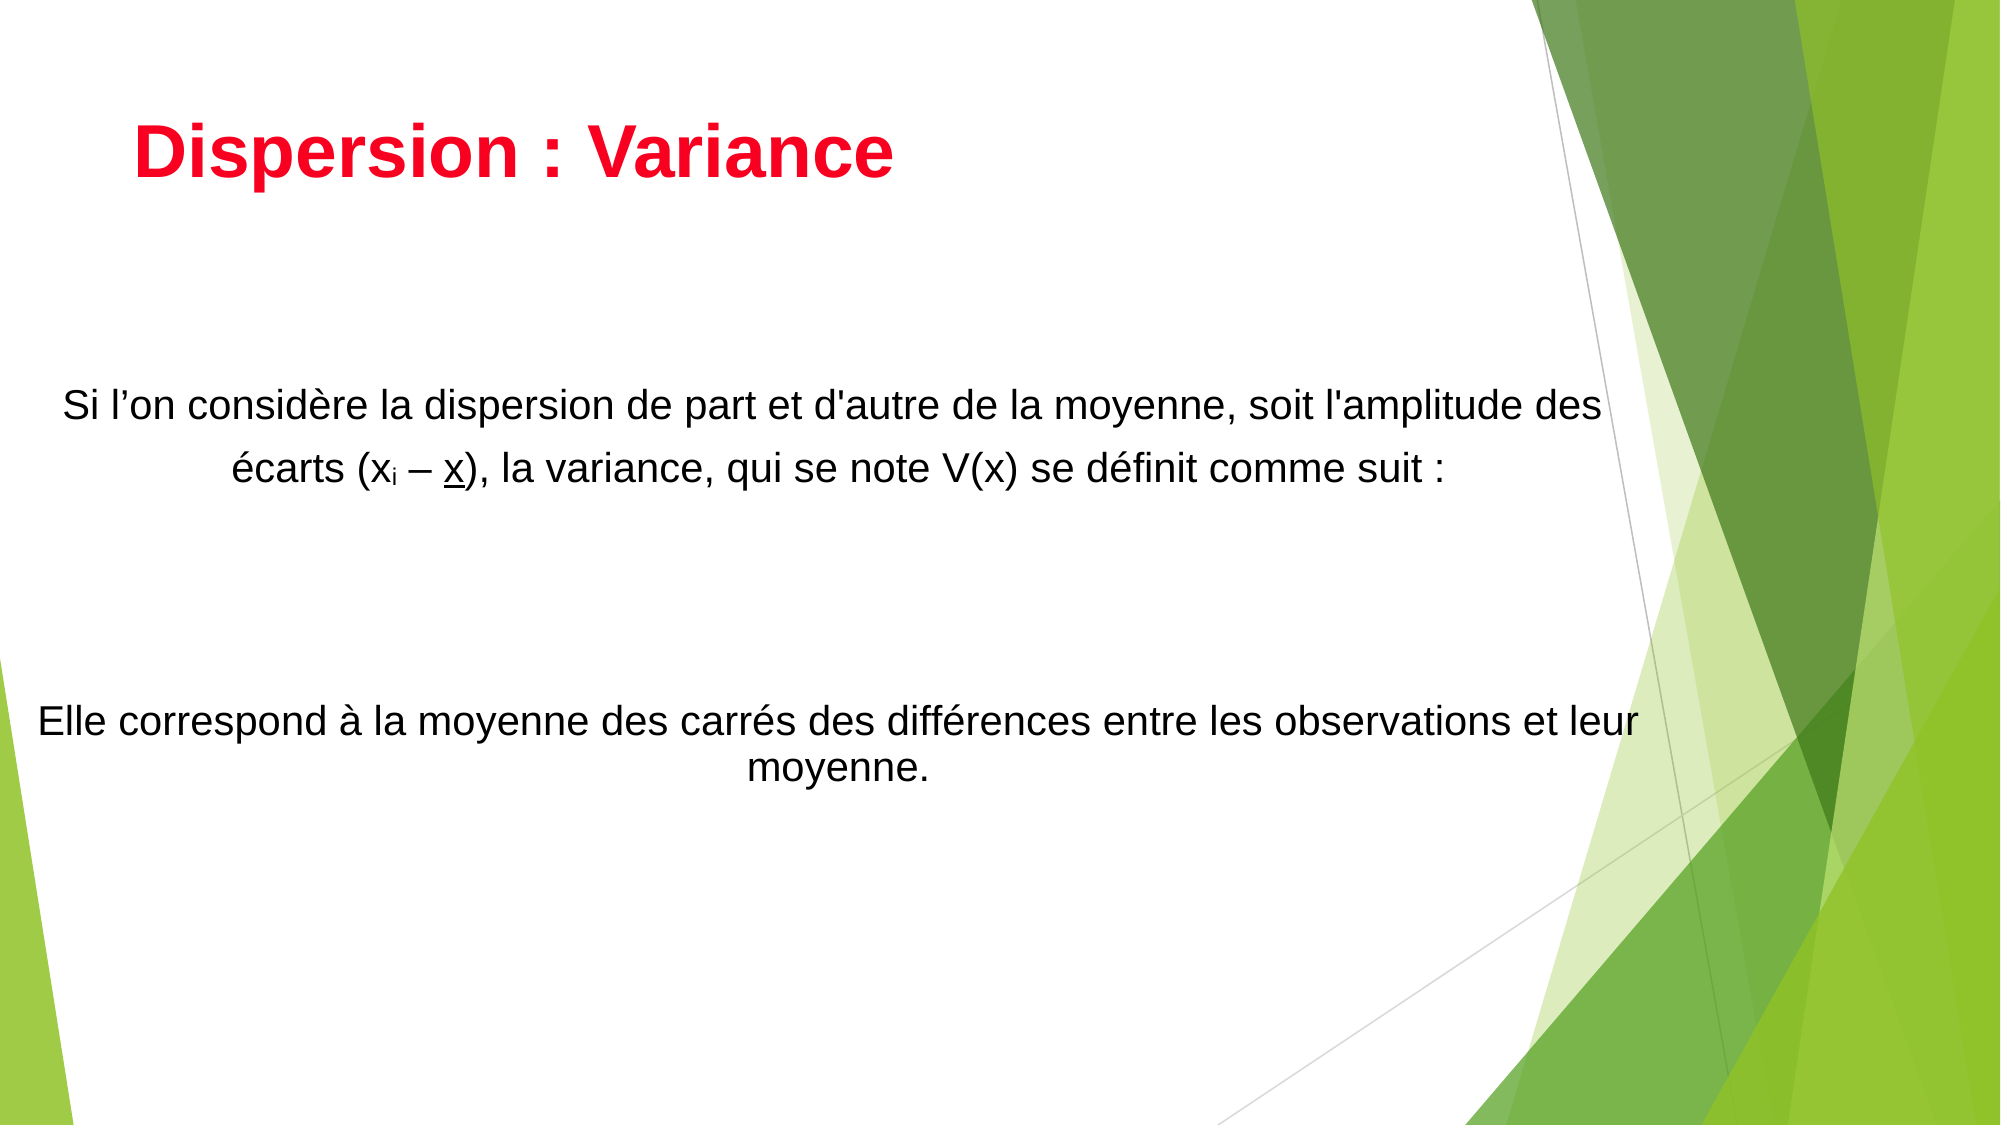

# Dispersion : Variance
Si l’on considère la dispersion de part et d'autre de la moyenne, soit l'amplitude des
écarts (xi – x), la variance, qui se note V(x) se définit comme suit :
Elle correspond à la moyenne des carrés des différences entre les observations et leur moyenne.